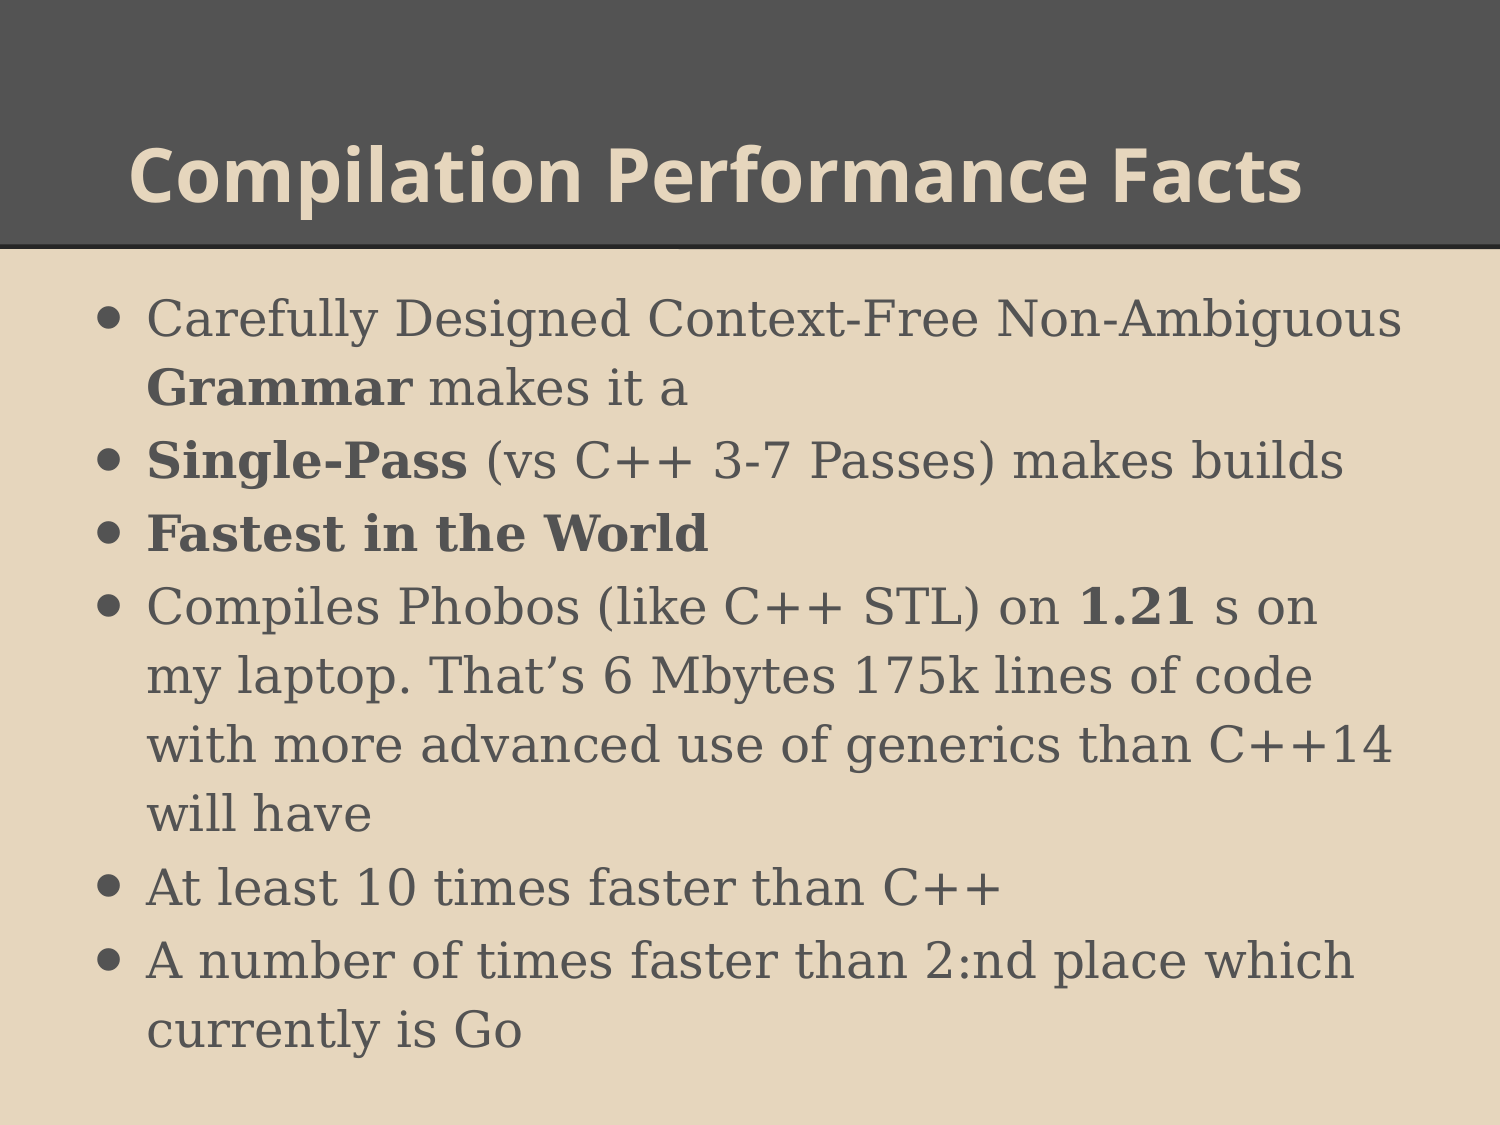

# Compilation Performance Facts
Carefully Designed Context-Free Non-Ambiguous Grammar makes it a
Single-Pass (vs C++ 3-7 Passes) makes builds
Fastest in the World
Compiles Phobos (like C++ STL) on 1.21 s on my laptop. That’s 6 Mbytes 175k lines of code with more advanced use of generics than C++14 will have
At least 10 times faster than C++
A number of times faster than 2:nd place which currently is Go